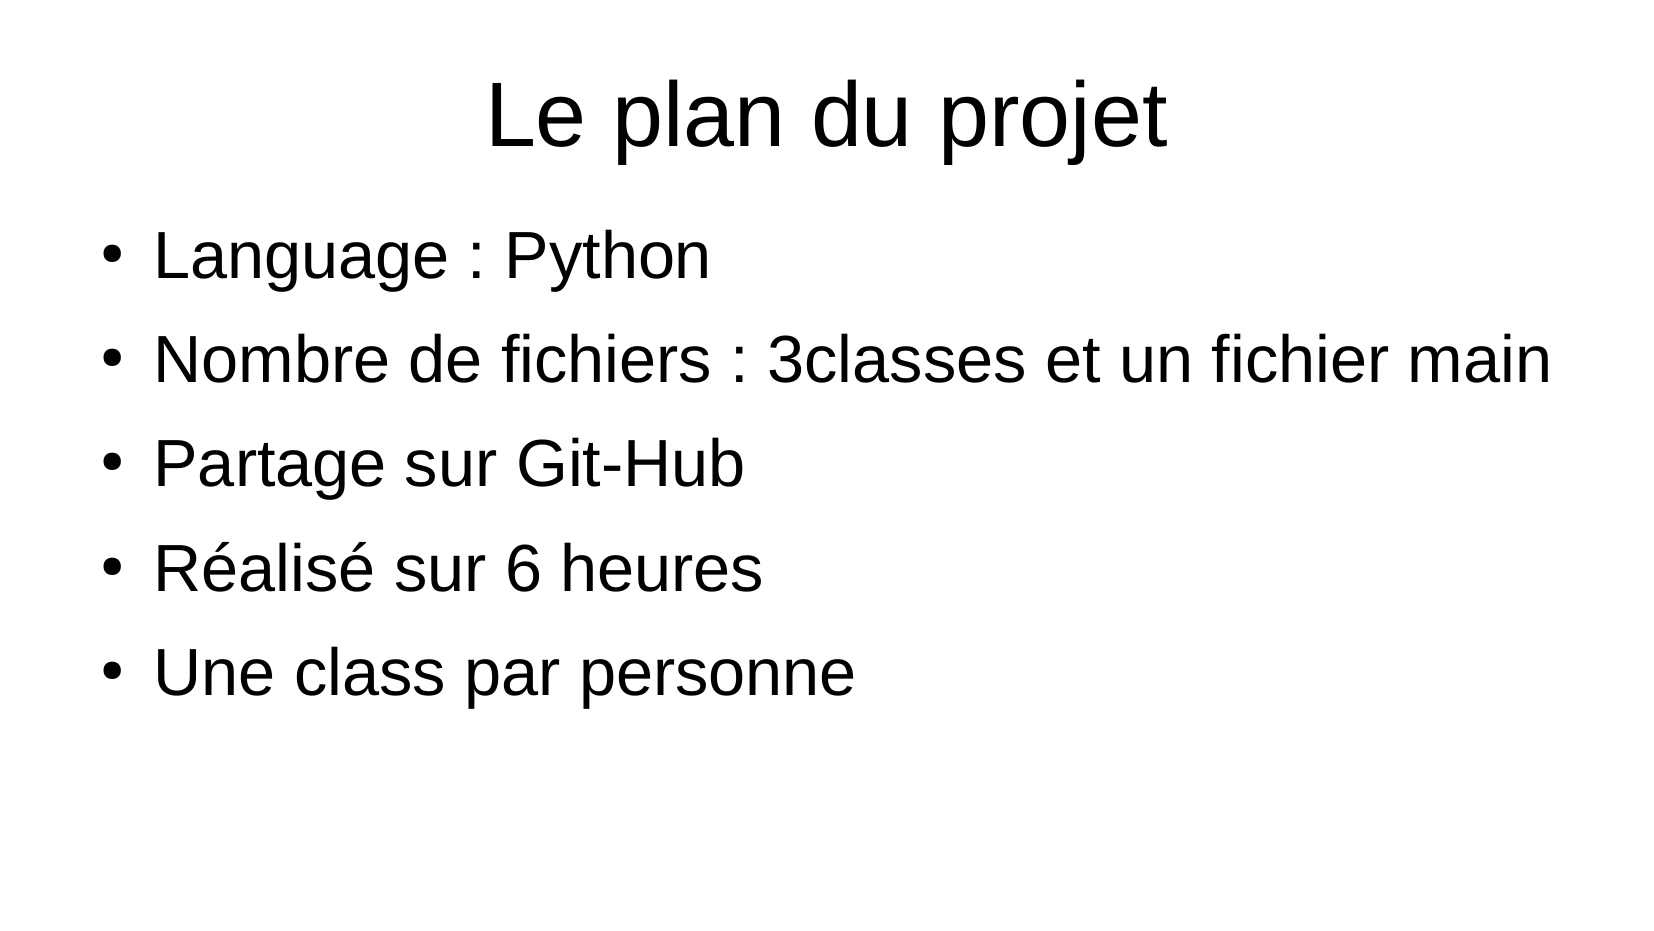

# Le plan du projet
Language : Python
Nombre de fichiers : 3classes et un fichier main
Partage sur Git-Hub
Réalisé sur 6 heures
Une class par personne